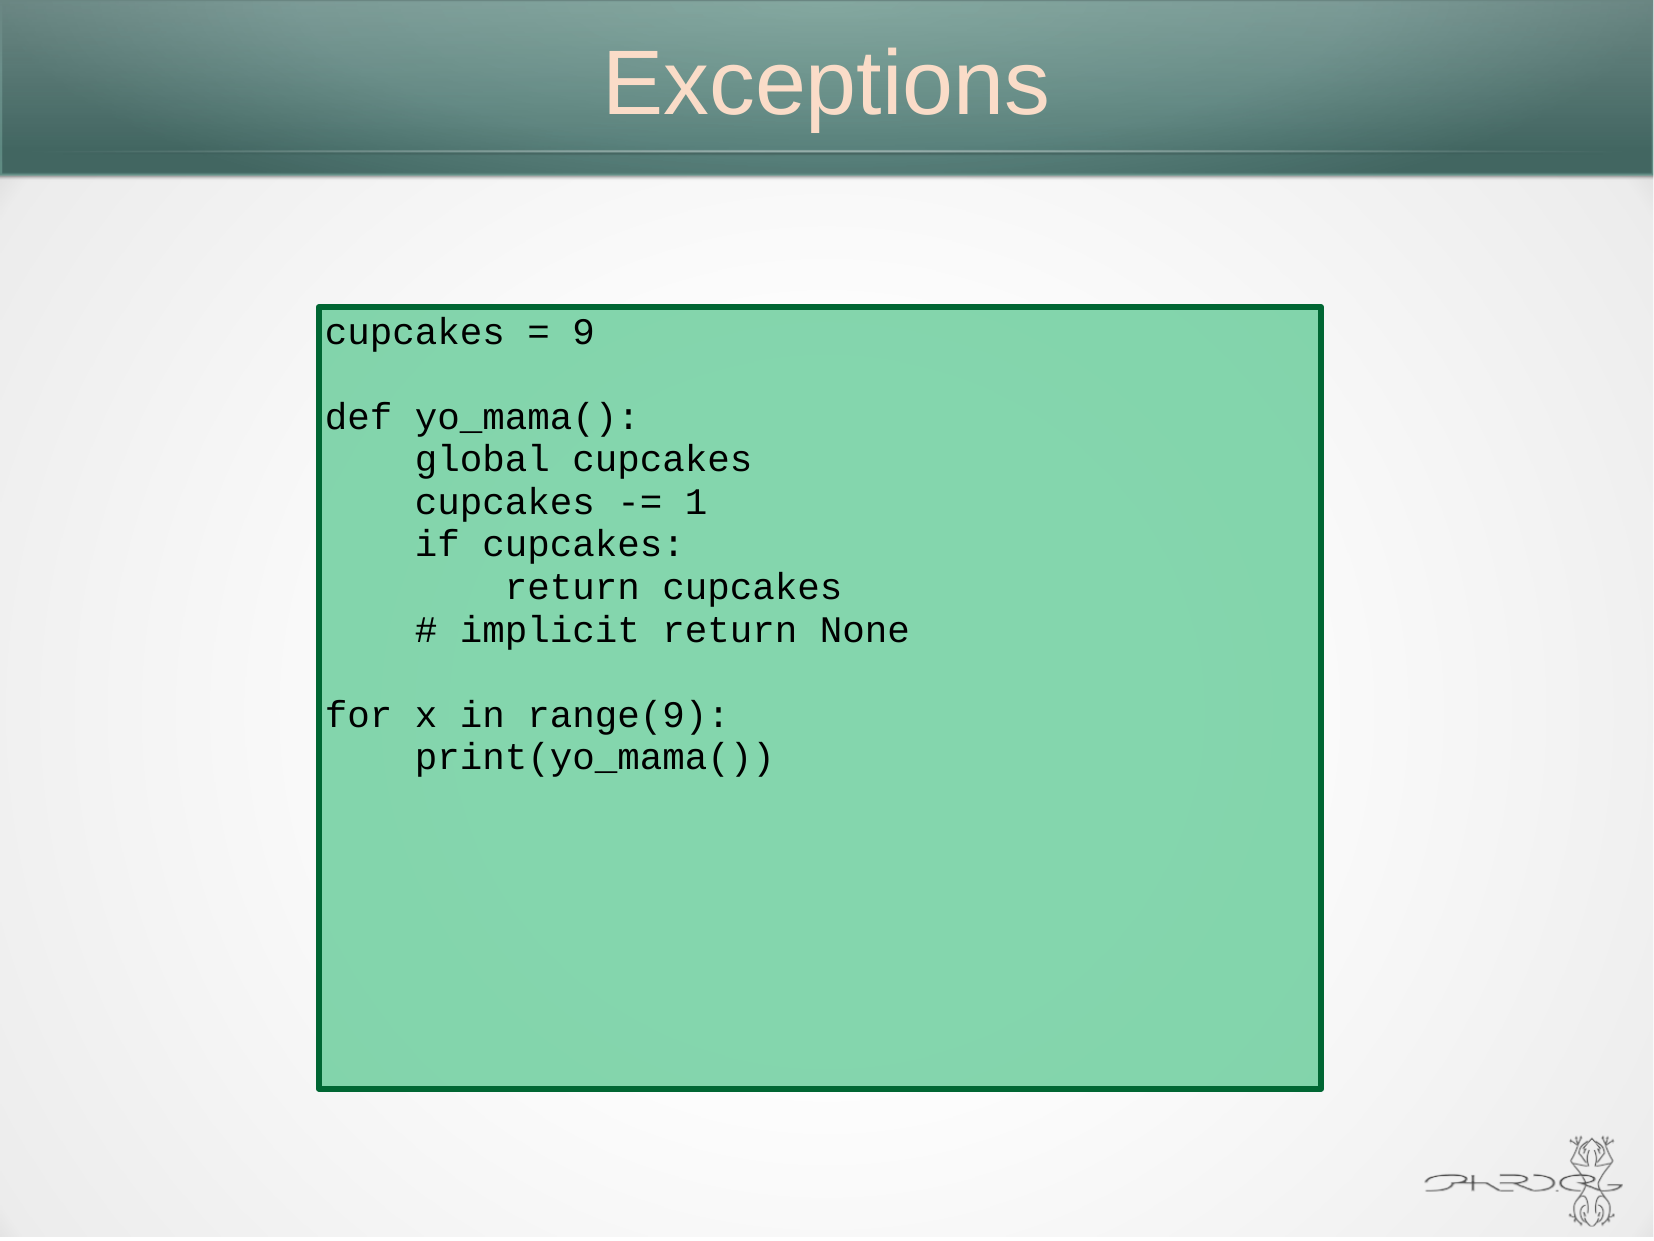

# Exceptions
cupcakes = 9
def yo_mama():
 global cupcakes
 cupcakes -= 1
 if cupcakes:
 return cupcakes
 # implicit return None
for x in range(9):
 print(yo_mama())